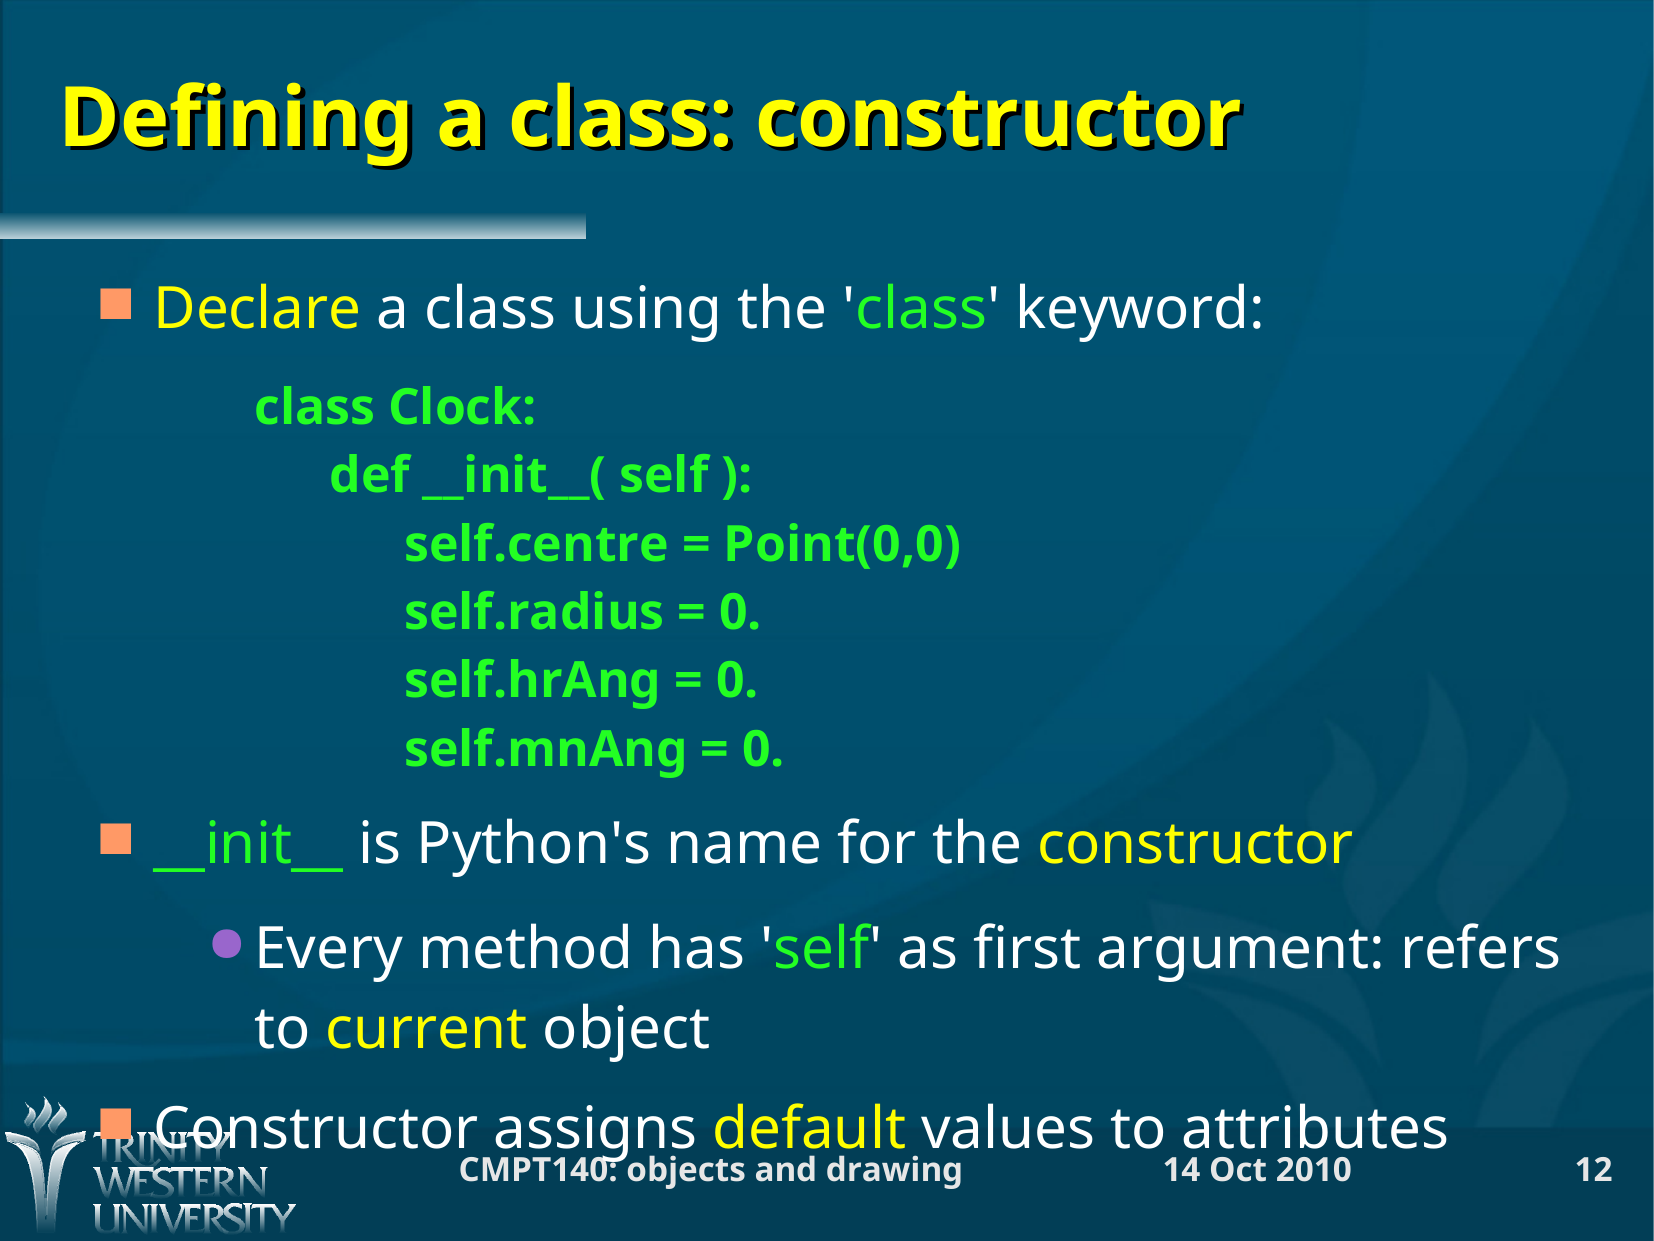

# Defining a class: constructor
Declare a class using the 'class' keyword:
class Clock:
	def __init__( self ):
		self.centre = Point(0,0)
		self.radius = 0.
		self.hrAng = 0.
		self.mnAng = 0.
__init__ is Python's name for the constructor
Every method has 'self' as first argument: refers to current object
Constructor assigns default values to attributes
CMPT140: objects and drawing
14 Oct 2010
12